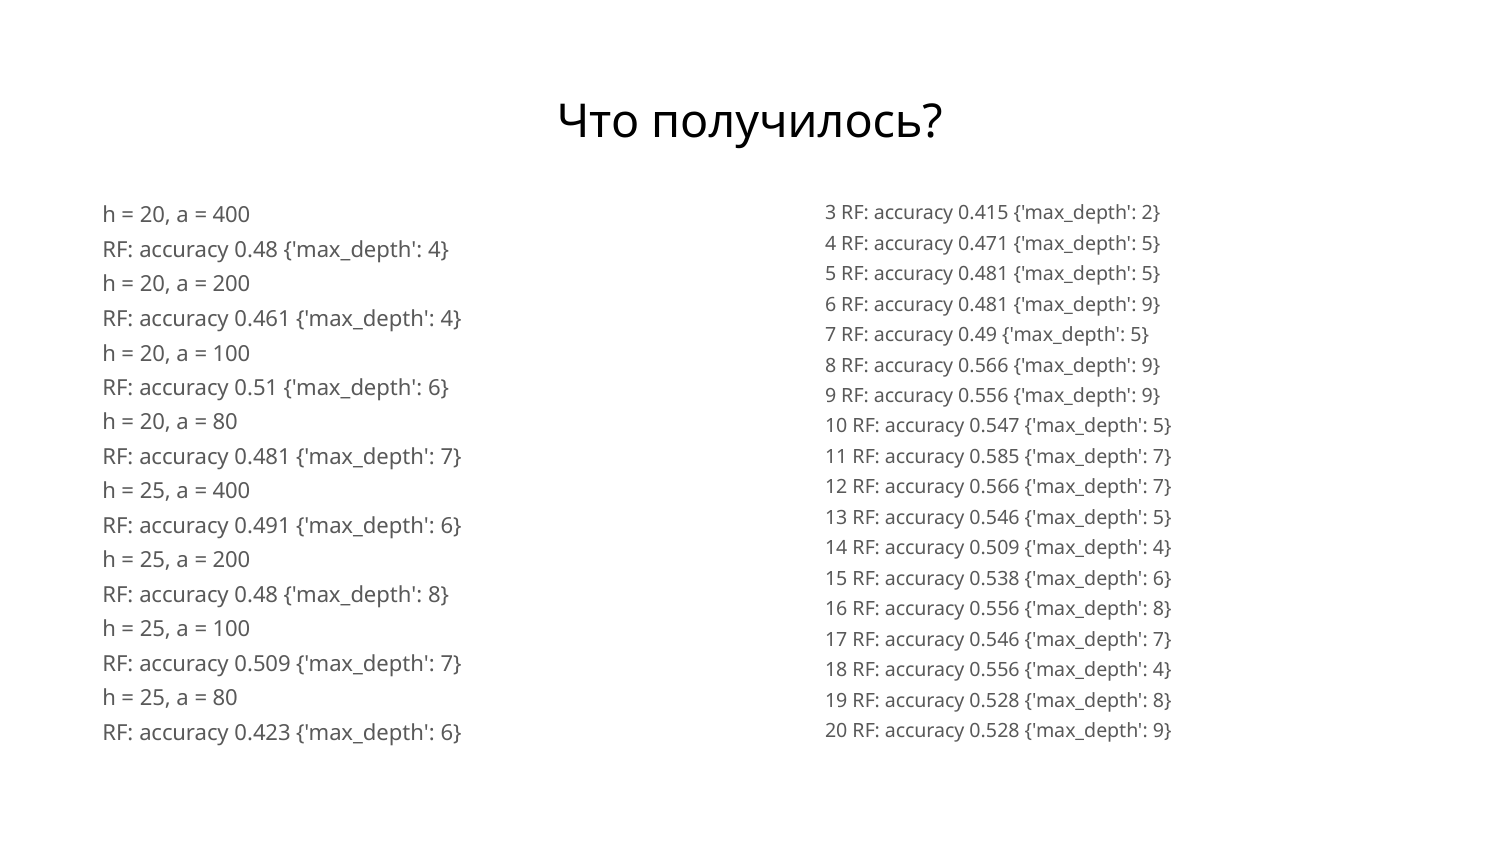

# Что получилось?
h = 20, a = 400
RF: accuracy 0.48 {'max_depth': 4}
h = 20, a = 200
RF: accuracy 0.461 {'max_depth': 4}
h = 20, a = 100
RF: accuracy 0.51 {'max_depth': 6}
h = 20, a = 80
RF: accuracy 0.481 {'max_depth': 7}
h = 25, a = 400
RF: accuracy 0.491 {'max_depth': 6}
h = 25, a = 200
RF: accuracy 0.48 {'max_depth': 8}
h = 25, a = 100
RF: accuracy 0.509 {'max_depth': 7}
h = 25, a = 80
RF: accuracy 0.423 {'max_depth': 6}
3 RF: accuracy 0.415 {'max_depth': 2}
4 RF: accuracy 0.471 {'max_depth': 5}
5 RF: accuracy 0.481 {'max_depth': 5}
6 RF: accuracy 0.481 {'max_depth': 9}
7 RF: accuracy 0.49 {'max_depth': 5}
8 RF: accuracy 0.566 {'max_depth': 9}
9 RF: accuracy 0.556 {'max_depth': 9}
10 RF: accuracy 0.547 {'max_depth': 5}
11 RF: accuracy 0.585 {'max_depth': 7}
12 RF: accuracy 0.566 {'max_depth': 7}
13 RF: accuracy 0.546 {'max_depth': 5}
14 RF: accuracy 0.509 {'max_depth': 4}
15 RF: accuracy 0.538 {'max_depth': 6}
16 RF: accuracy 0.556 {'max_depth': 8}
17 RF: accuracy 0.546 {'max_depth': 7}
18 RF: accuracy 0.556 {'max_depth': 4}
19 RF: accuracy 0.528 {'max_depth': 8}
20 RF: accuracy 0.528 {'max_depth': 9}